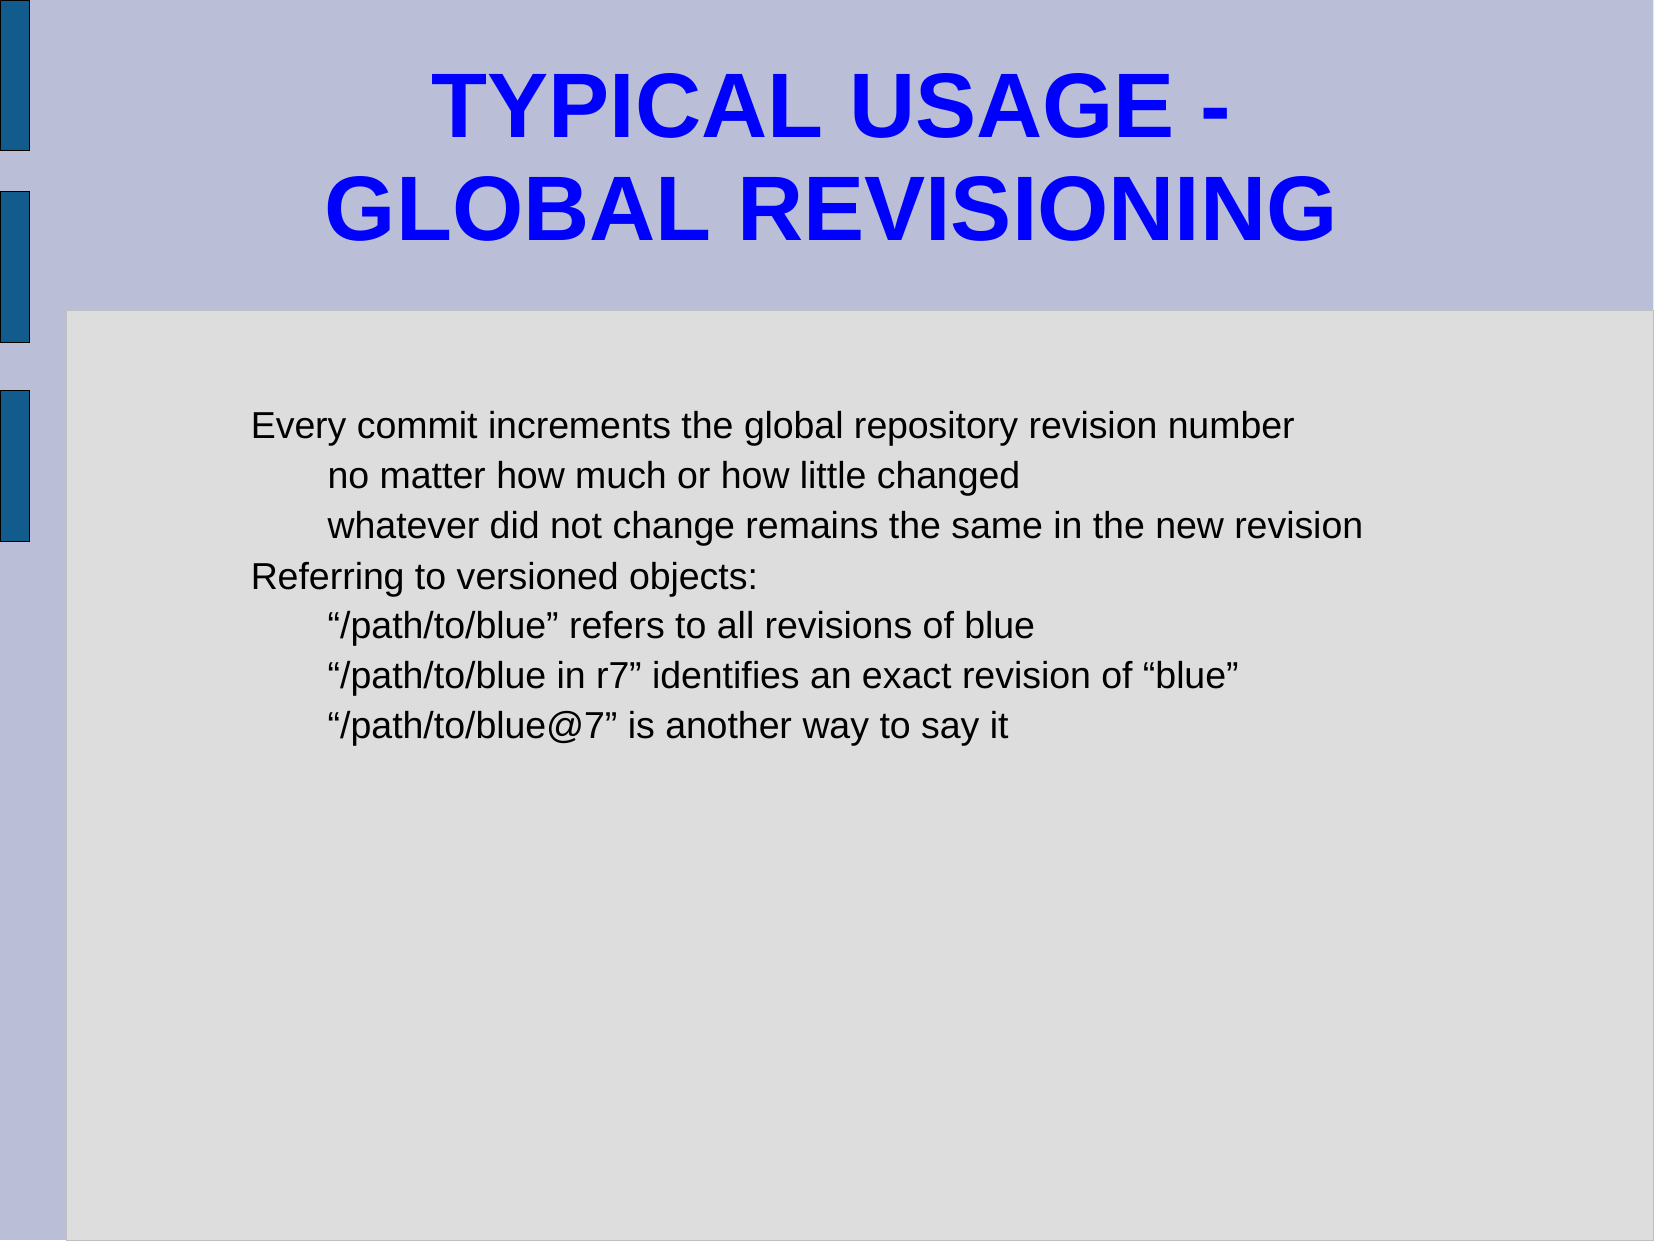

TYPICAL USAGE - GLOBAL REVISIONING
# Every commit increments the global repository revision number
no matter how much or how little changed
whatever did not change remains the same in the new revision
Referring to versioned objects:
“/path/to/blue” refers to all revisions of blue
“/path/to/blue in r7” identifies an exact revision of “blue”
“/path/to/blue@7” is another way to say it